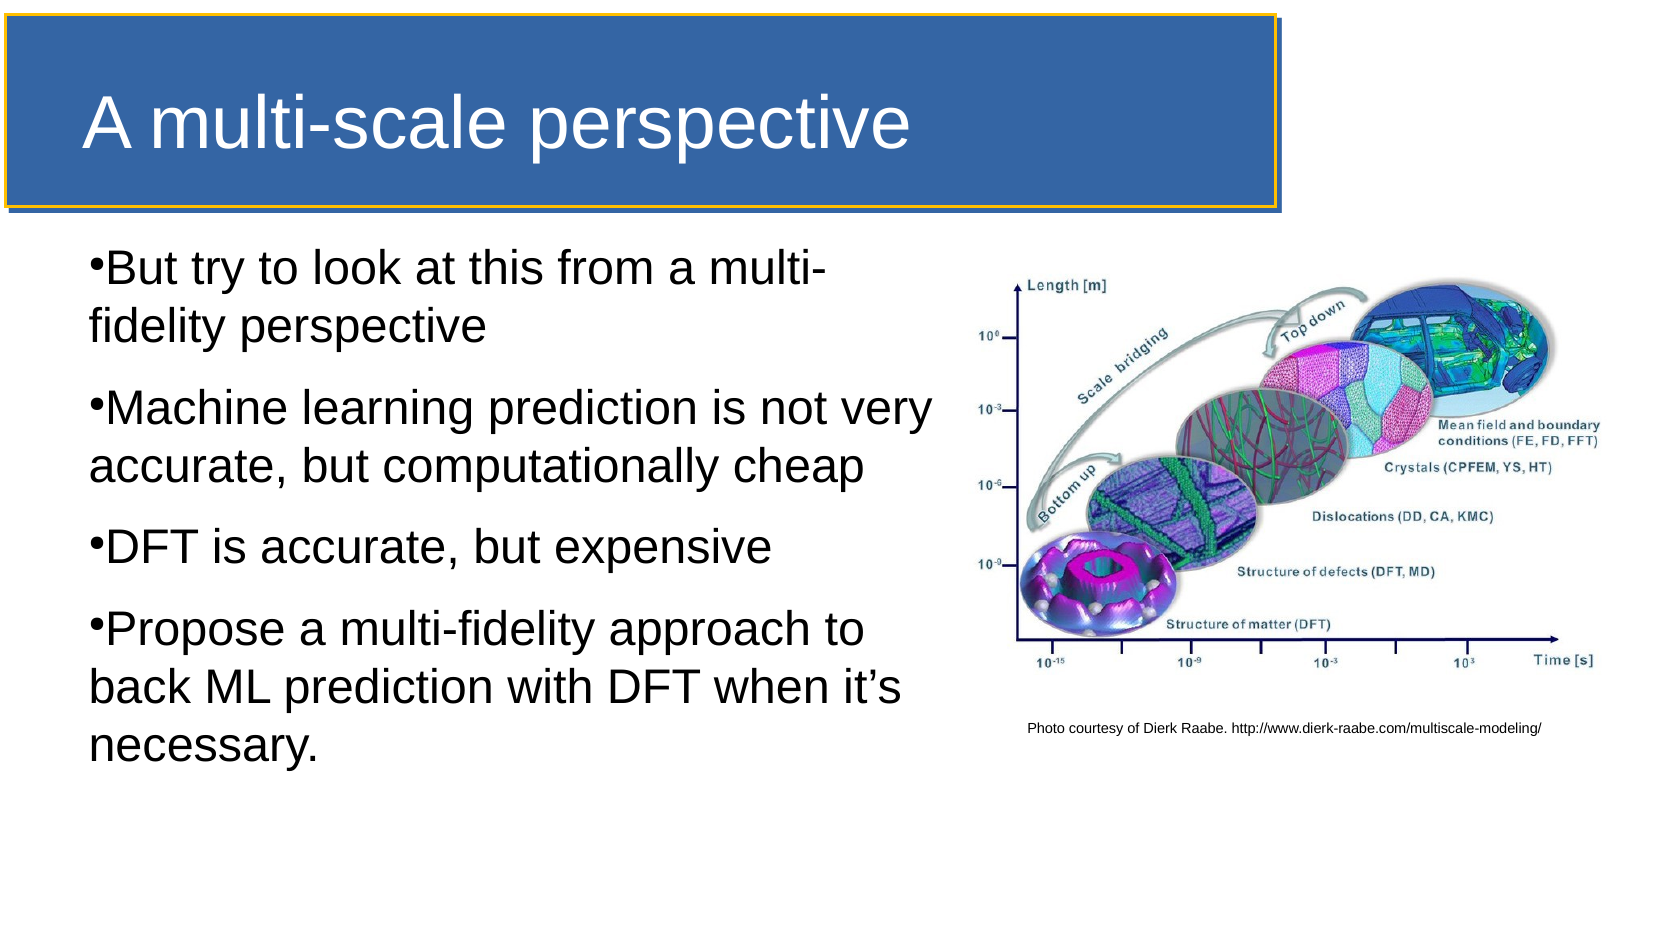

# A multi-scale perspective
But try to look at this from a multi-fidelity perspective
Machine learning prediction is not very accurate, but computationally cheap
DFT is accurate, but expensive
Propose a multi-fidelity approach to back ML prediction with DFT when it’s necessary.
Photo courtesy of Dierk Raabe. http://www.dierk-raabe.com/multiscale-modeling/